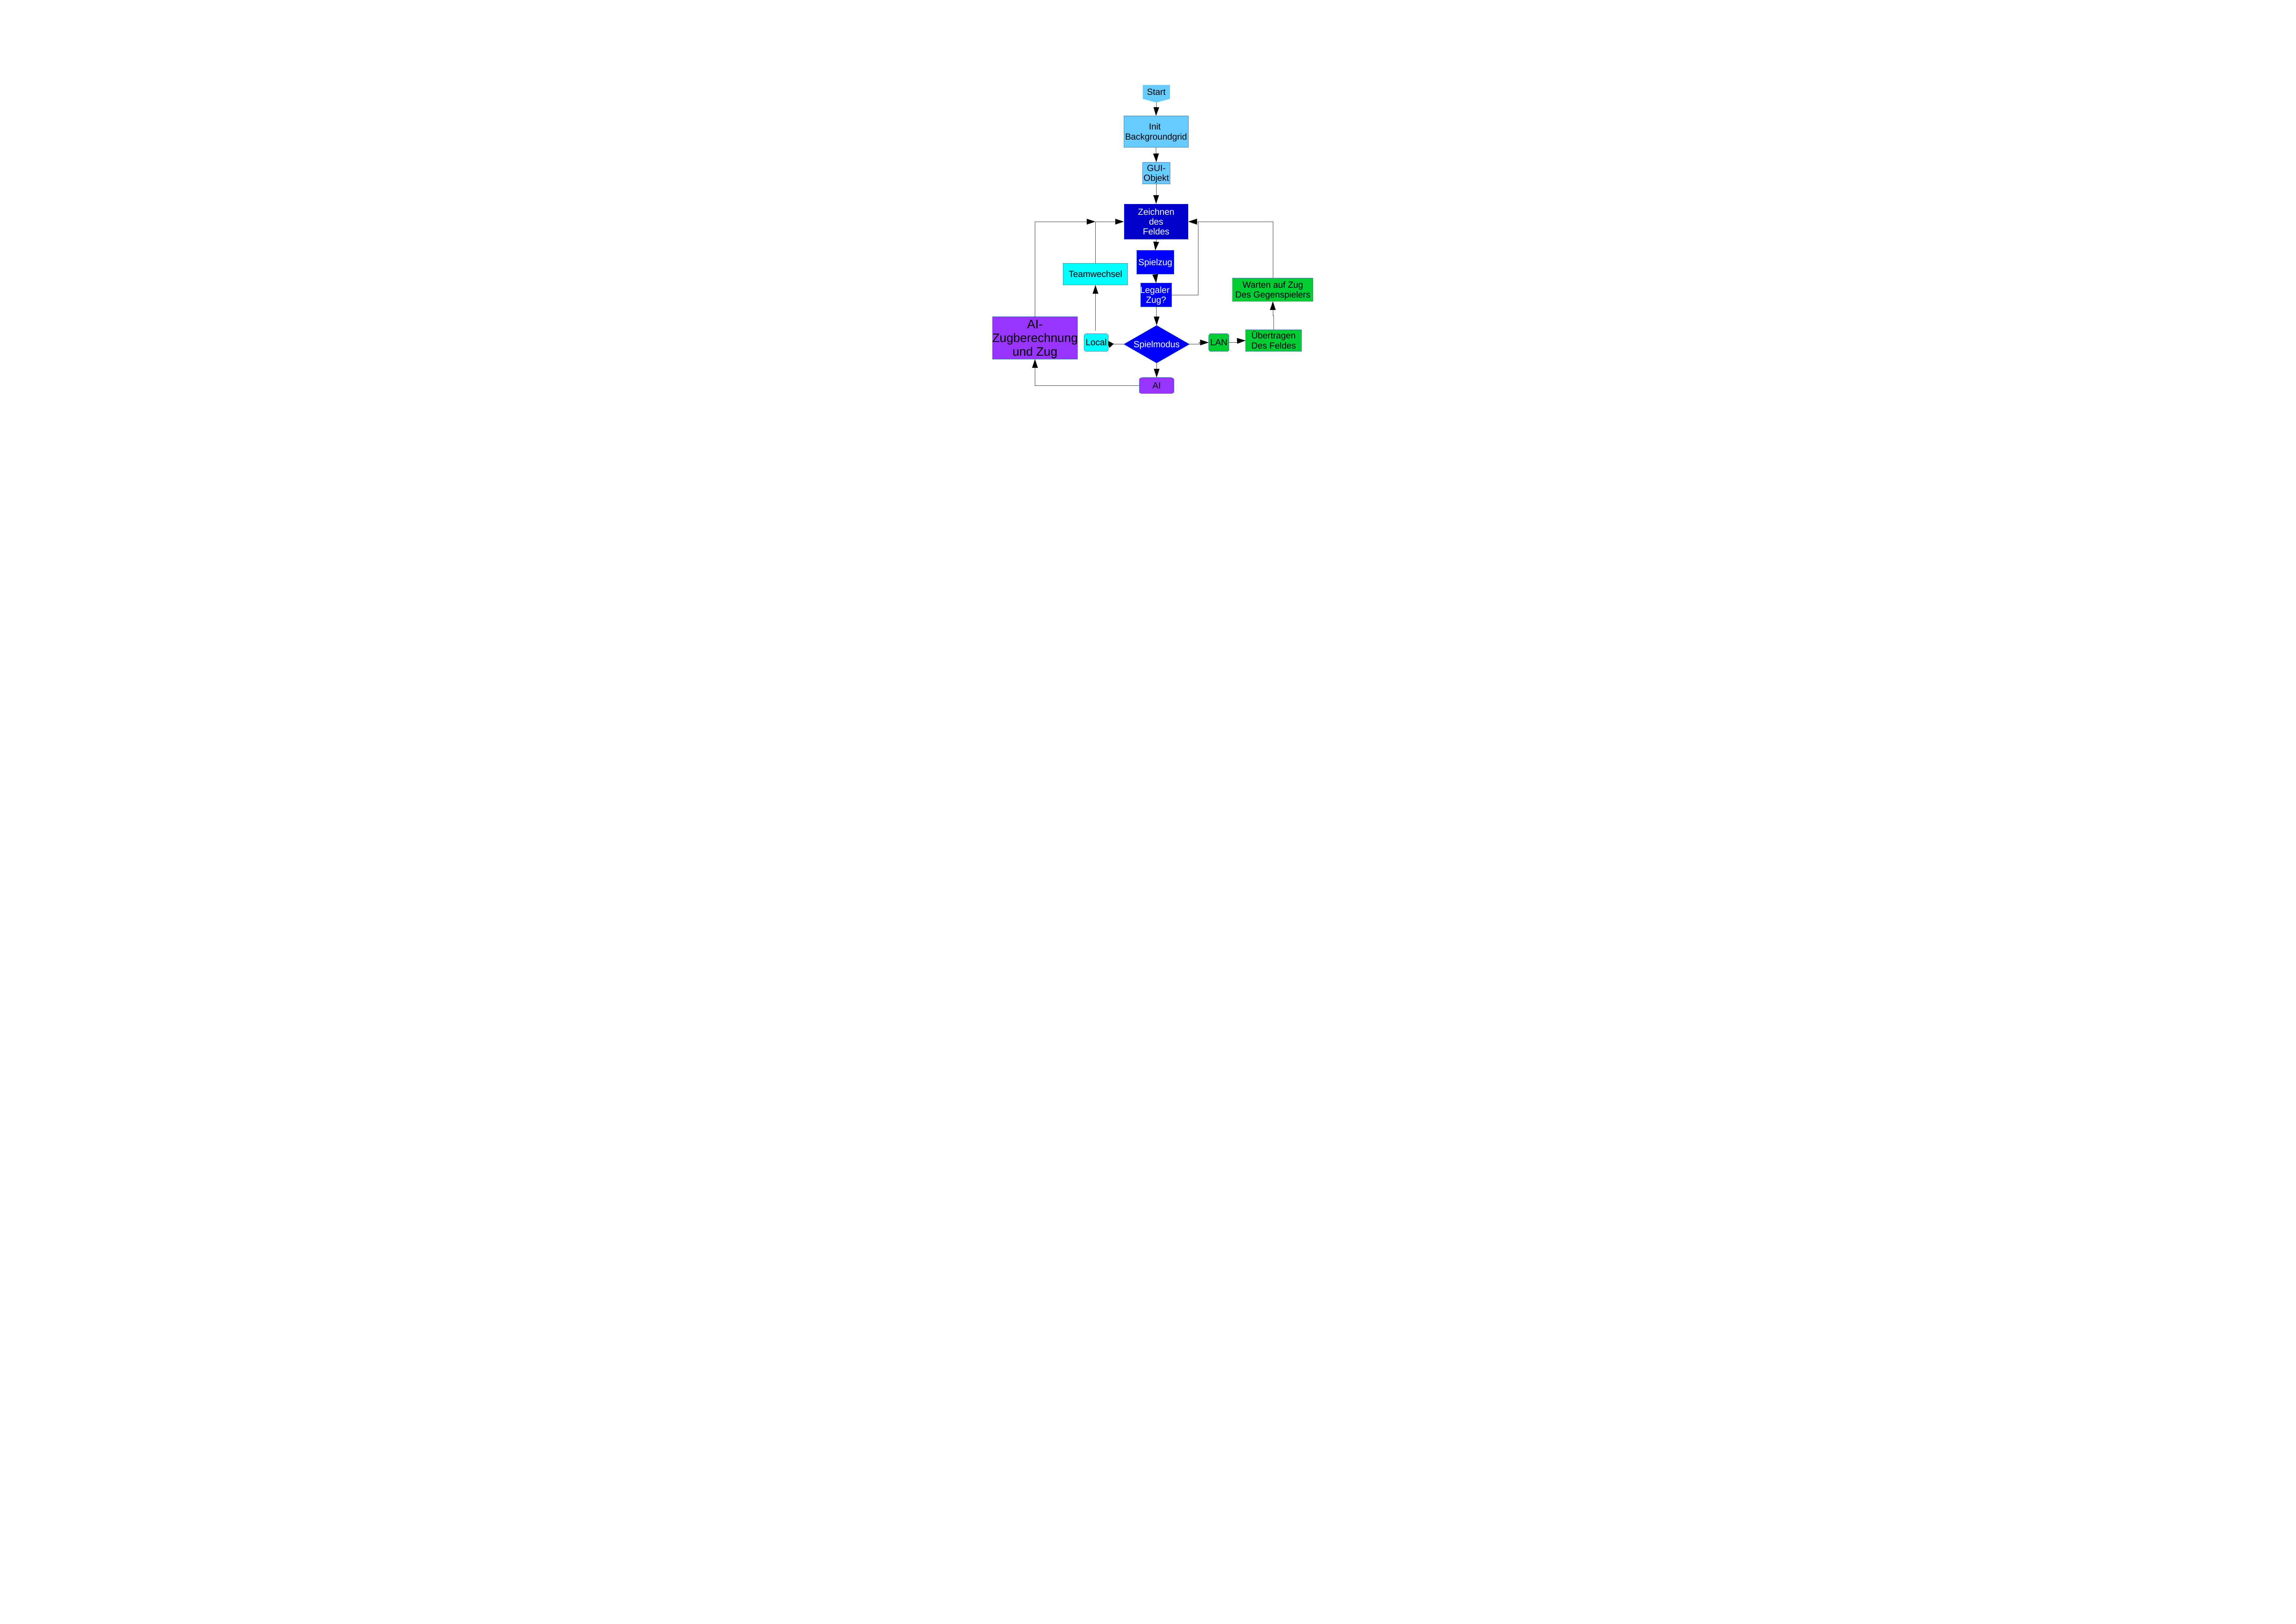

Start
Init
Backgroundgrid
GUI-
Objekt
Zeichnen
des
Feldes
Spielzug
Teamwechsel
Warten auf Zug
Des Gegenspielers
Legaler
Zug?
AI-
Zugberechnung
und Zug
Spielmodus
Übertragen
Des Feldes
Local
LAN
AI